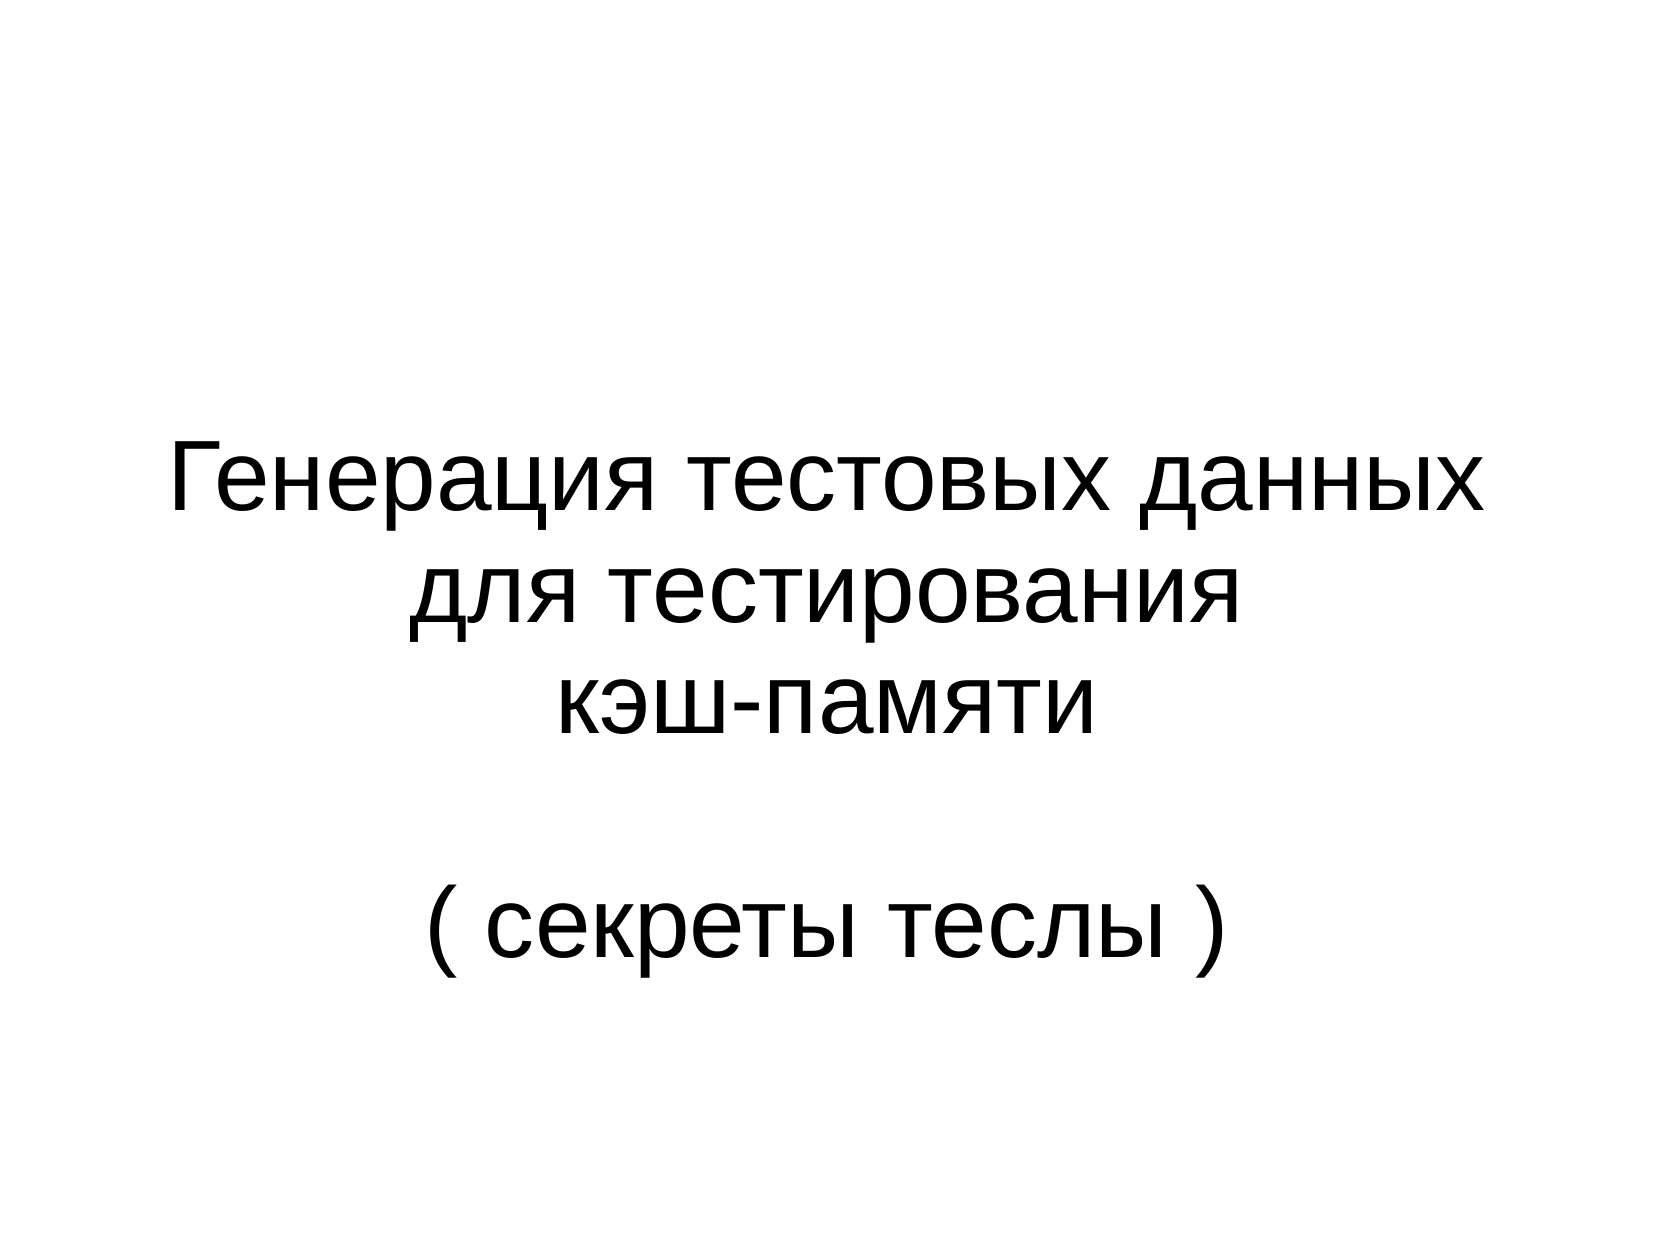

#
Генерация тестовых данных
для тестирования
кэш-памяти
( секреты теслы )